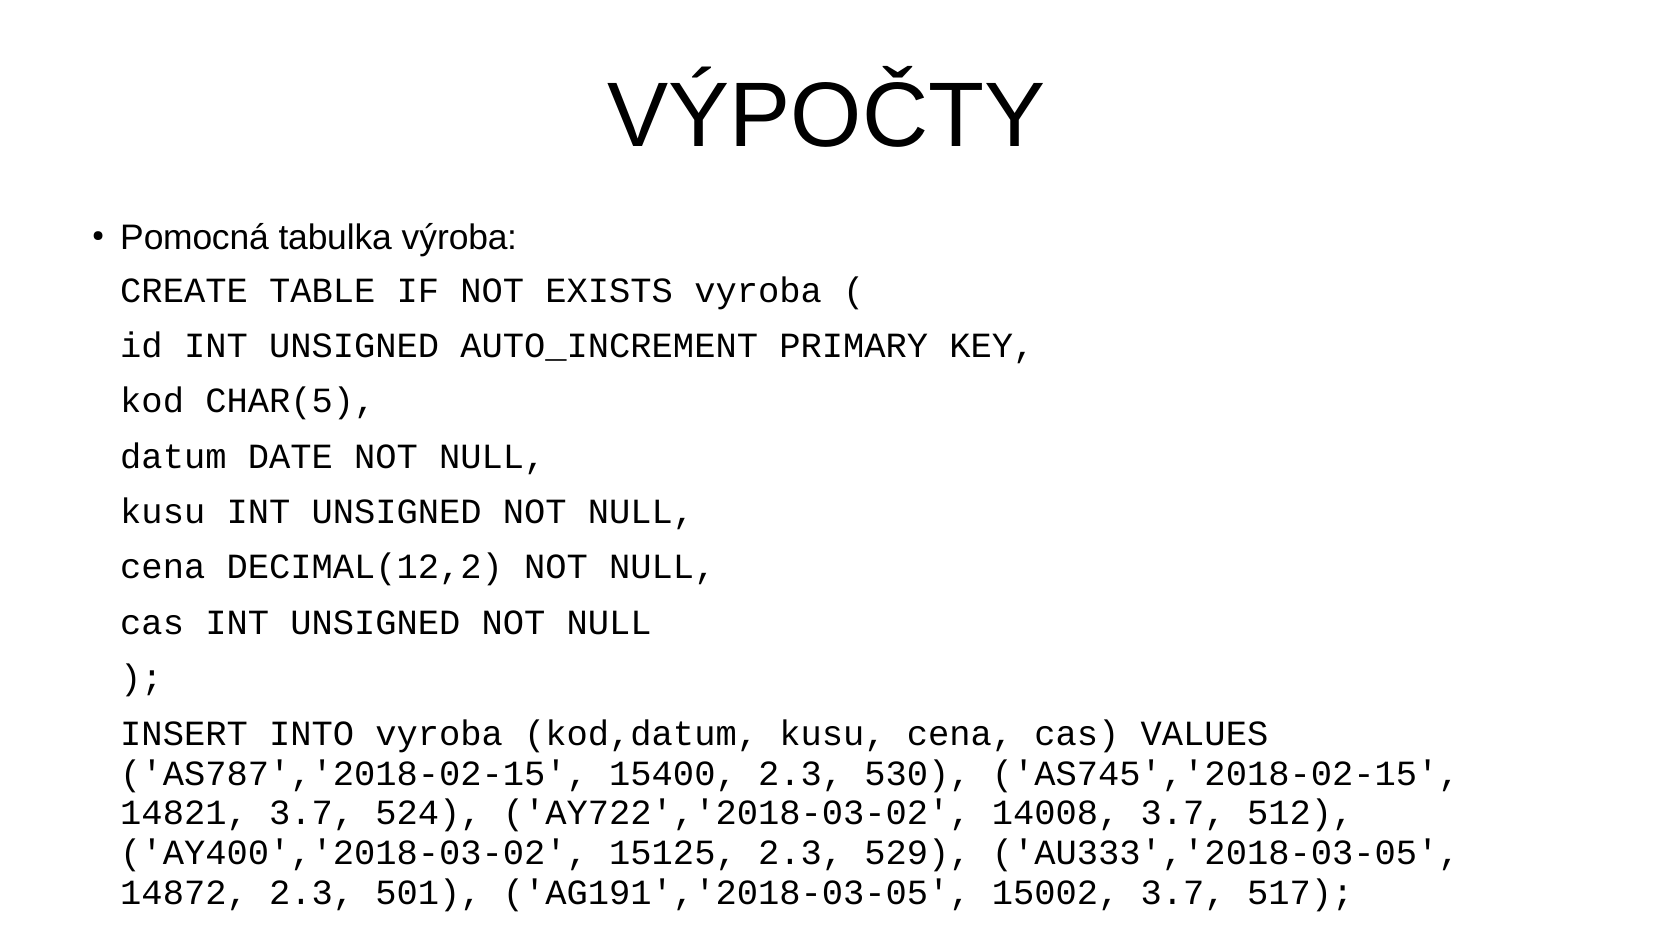

# VÝPOČTY
Pomocná tabulka výroba:
CREATE TABLE IF NOT EXISTS vyroba (
id INT UNSIGNED AUTO_INCREMENT PRIMARY KEY,
kod CHAR(5),
datum DATE NOT NULL,
kusu INT UNSIGNED NOT NULL,
cena DECIMAL(12,2) NOT NULL,
cas INT UNSIGNED NOT NULL
);
INSERT INTO vyroba (kod,datum, kusu, cena, cas) VALUES ('AS787','2018-02-15', 15400, 2.3, 530), ('AS745','2018-02-15', 14821, 3.7, 524), ('AY722','2018-03-02', 14008, 3.7, 512), ('AY400','2018-03-02', 15125, 2.3, 529), ('AU333','2018-03-05', 14872, 2.3, 501), ('AG191','2018-03-05', 15002, 3.7, 517);